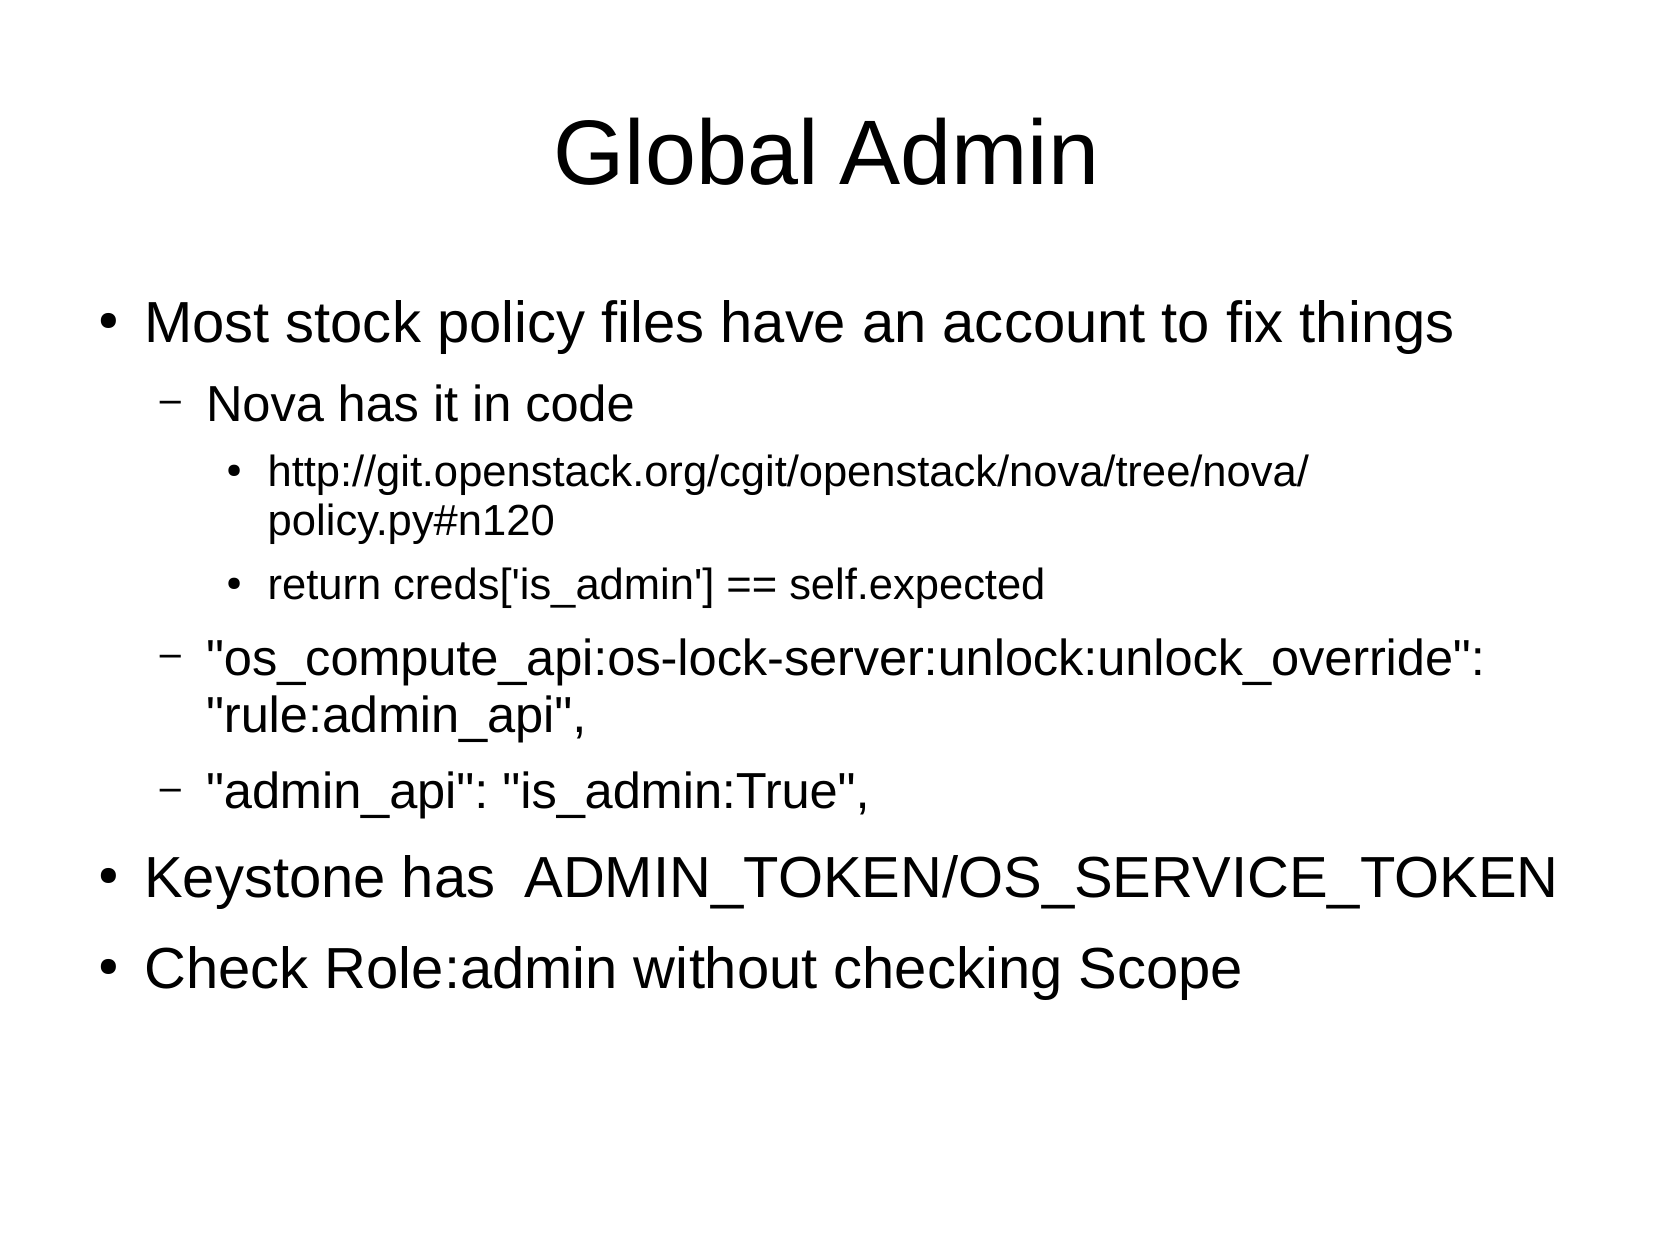

# Global Admin
Most stock policy files have an account to fix things
Nova has it in code
http://git.openstack.org/cgit/openstack/nova/tree/nova/policy.py#n120
return creds['is_admin'] == self.expected
"os_compute_api:os-lock-server:unlock:unlock_override": "rule:admin_api",
"admin_api": "is_admin:True",
Keystone has ADMIN_TOKEN/OS_SERVICE_TOKEN
Check Role:admin without checking Scope